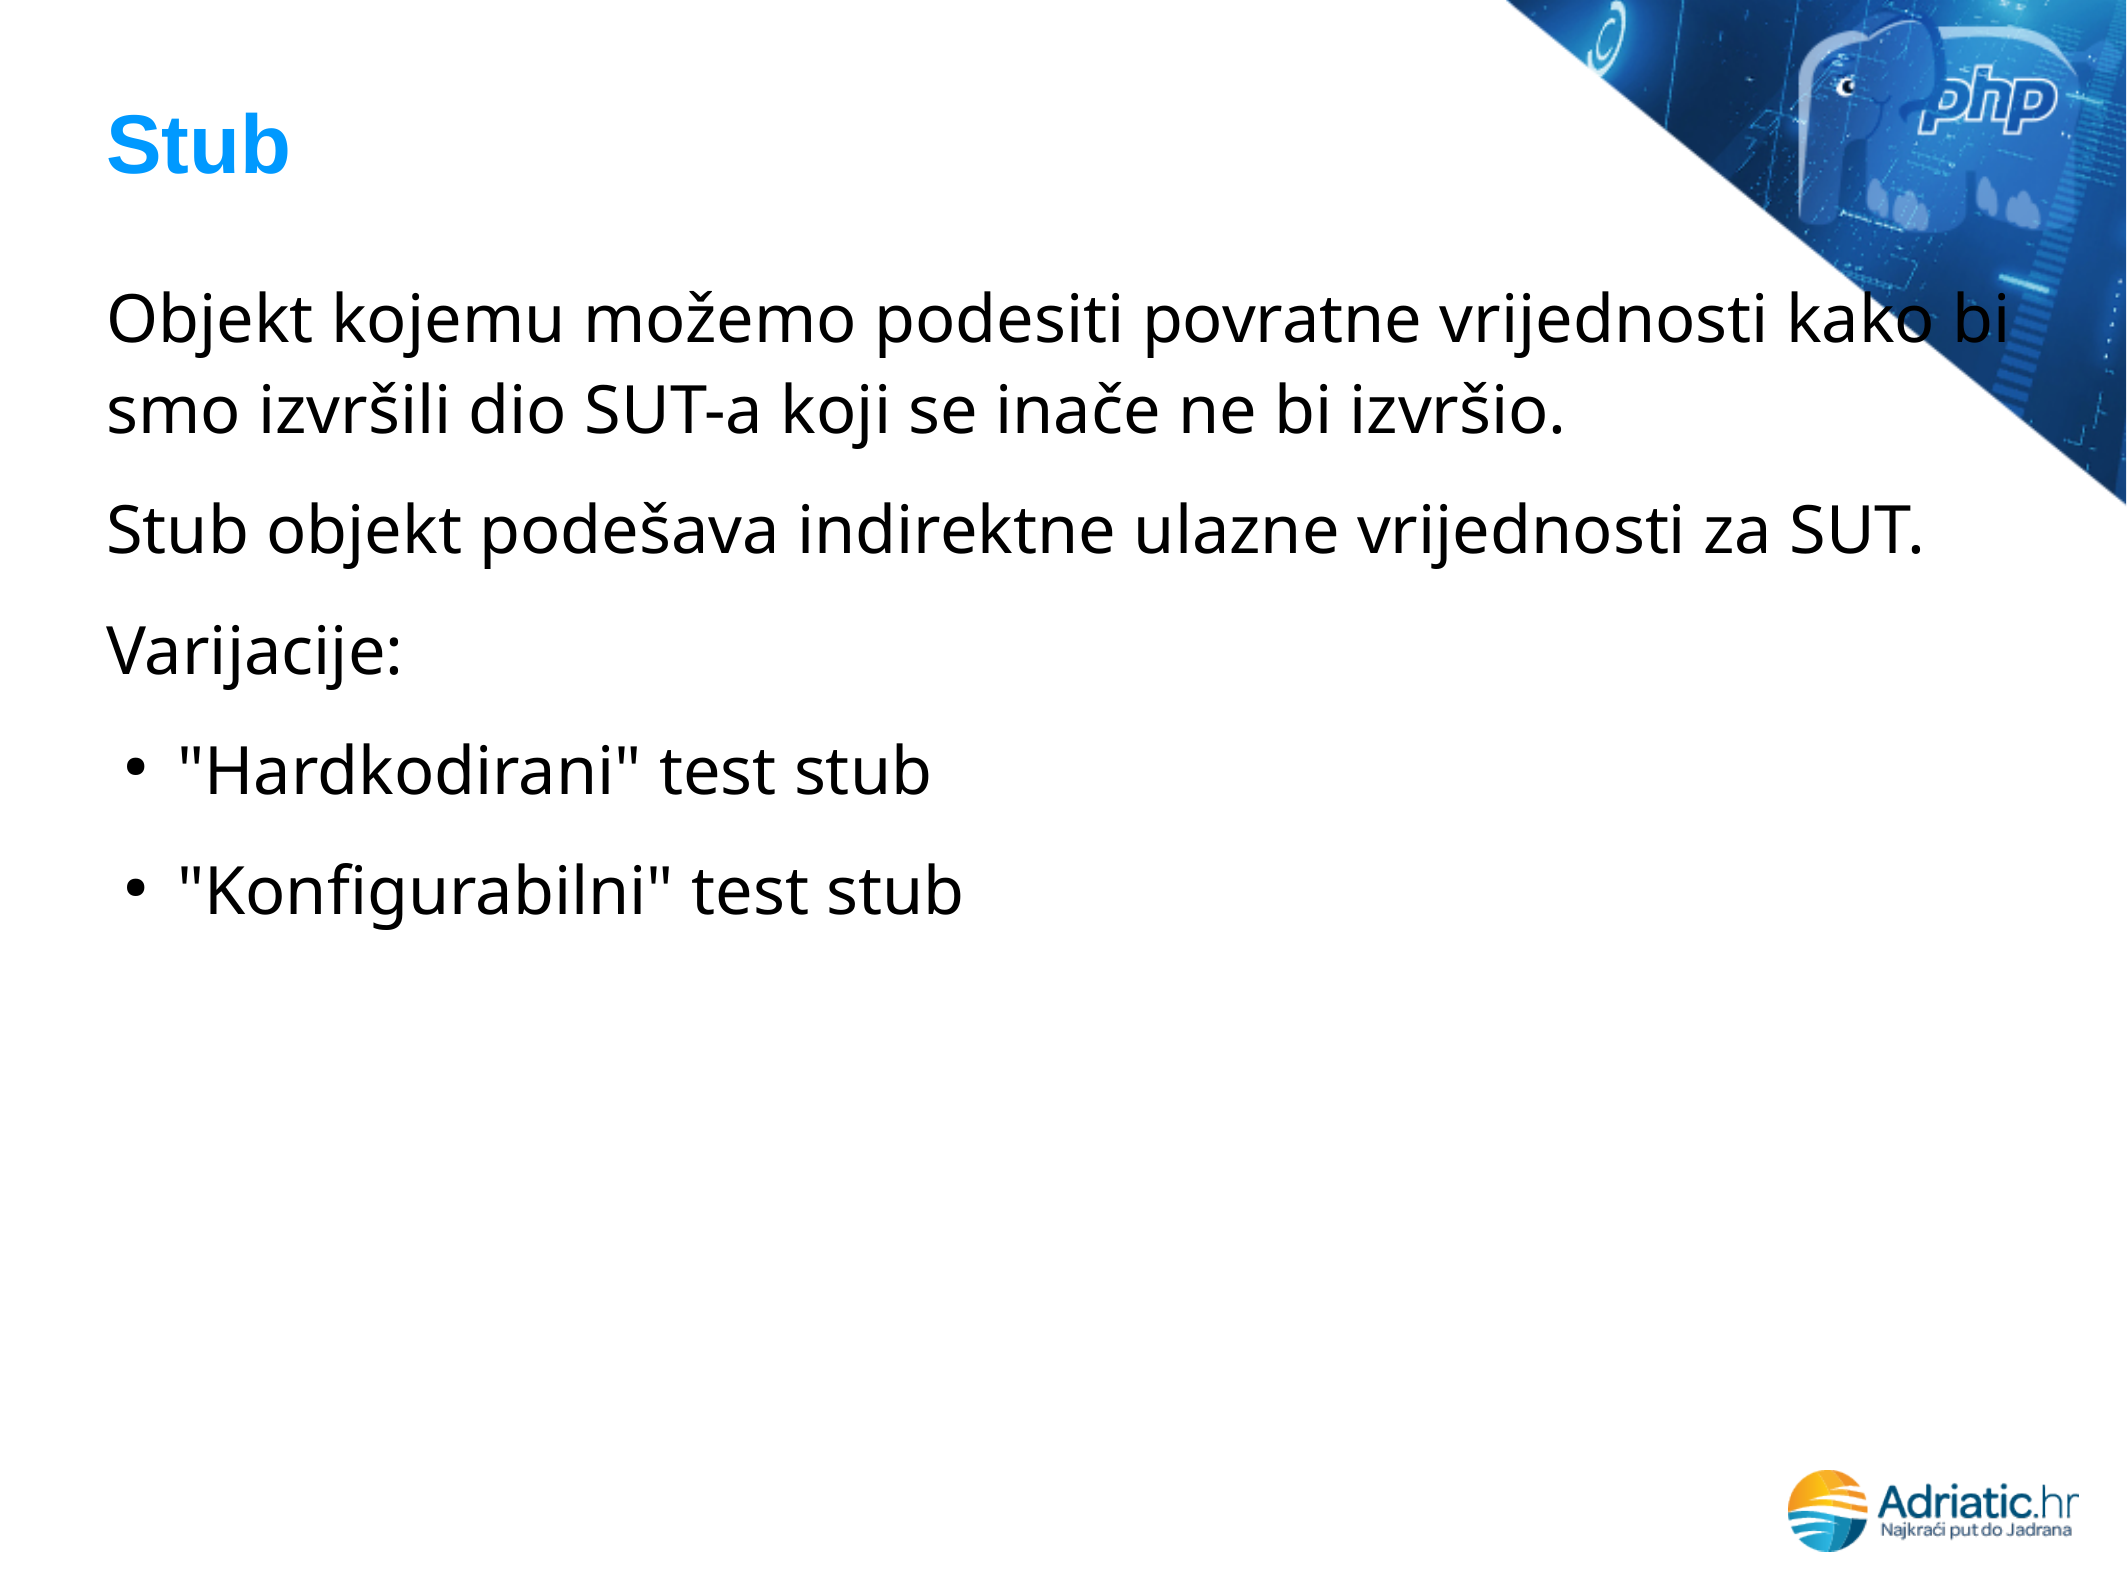

# Stub
Objekt kojemu možemo podesiti povratne vrijednosti kako bi smo izvršili dio SUT-a koji se inače ne bi izvršio.
Stub objekt podešava indirektne ulazne vrijednosti za SUT.
Varijacije:
"Hardkodirani" test stub
"Konfigurabilni" test stub